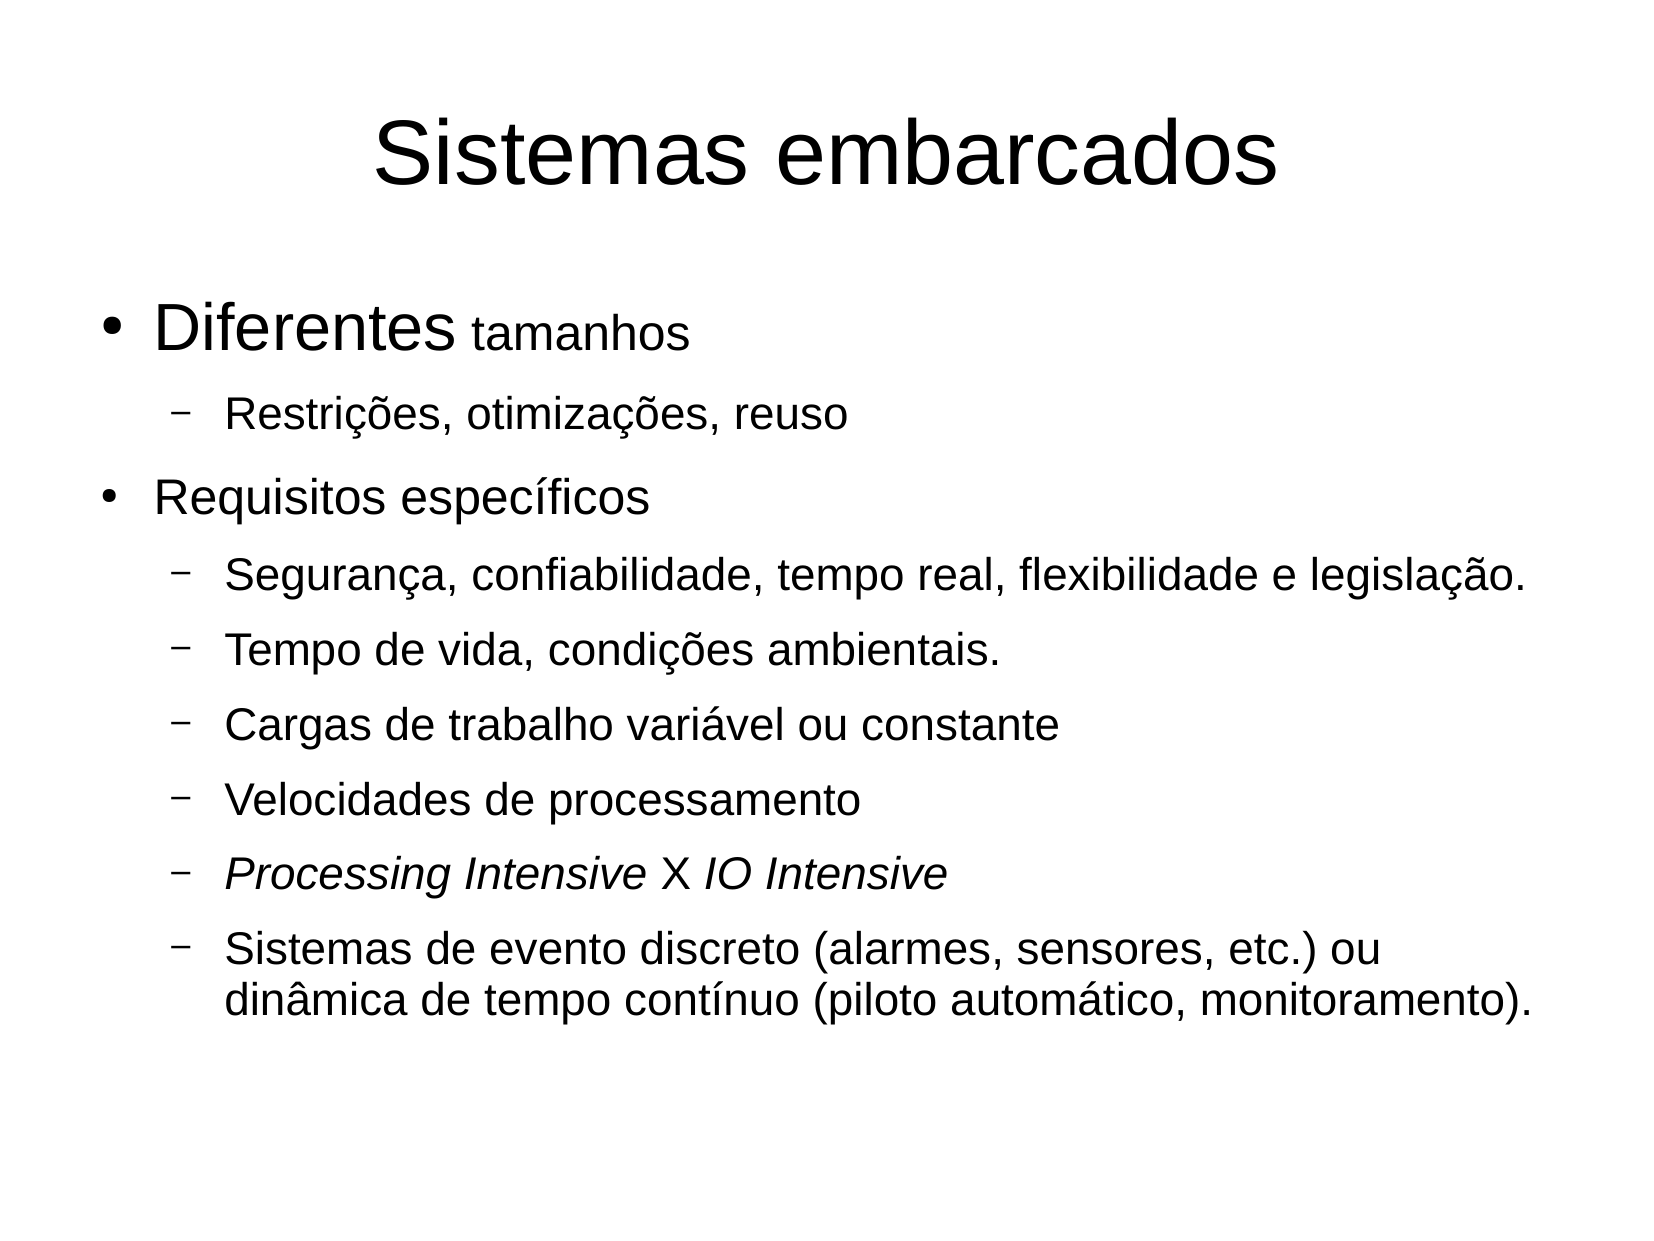

# Sistemas embarcados
Diferentes tamanhos
Restrições, otimizações, reuso
Requisitos específicos
Segurança, confiabilidade, tempo real, flexibilidade e legislação.
Tempo de vida, condições ambientais.
Cargas de trabalho variável ou constante
Velocidades de processamento
Processing Intensive X IO Intensive
Sistemas de evento discreto (alarmes, sensores, etc.) ou dinâmica de tempo contínuo (piloto automático, monitoramento).